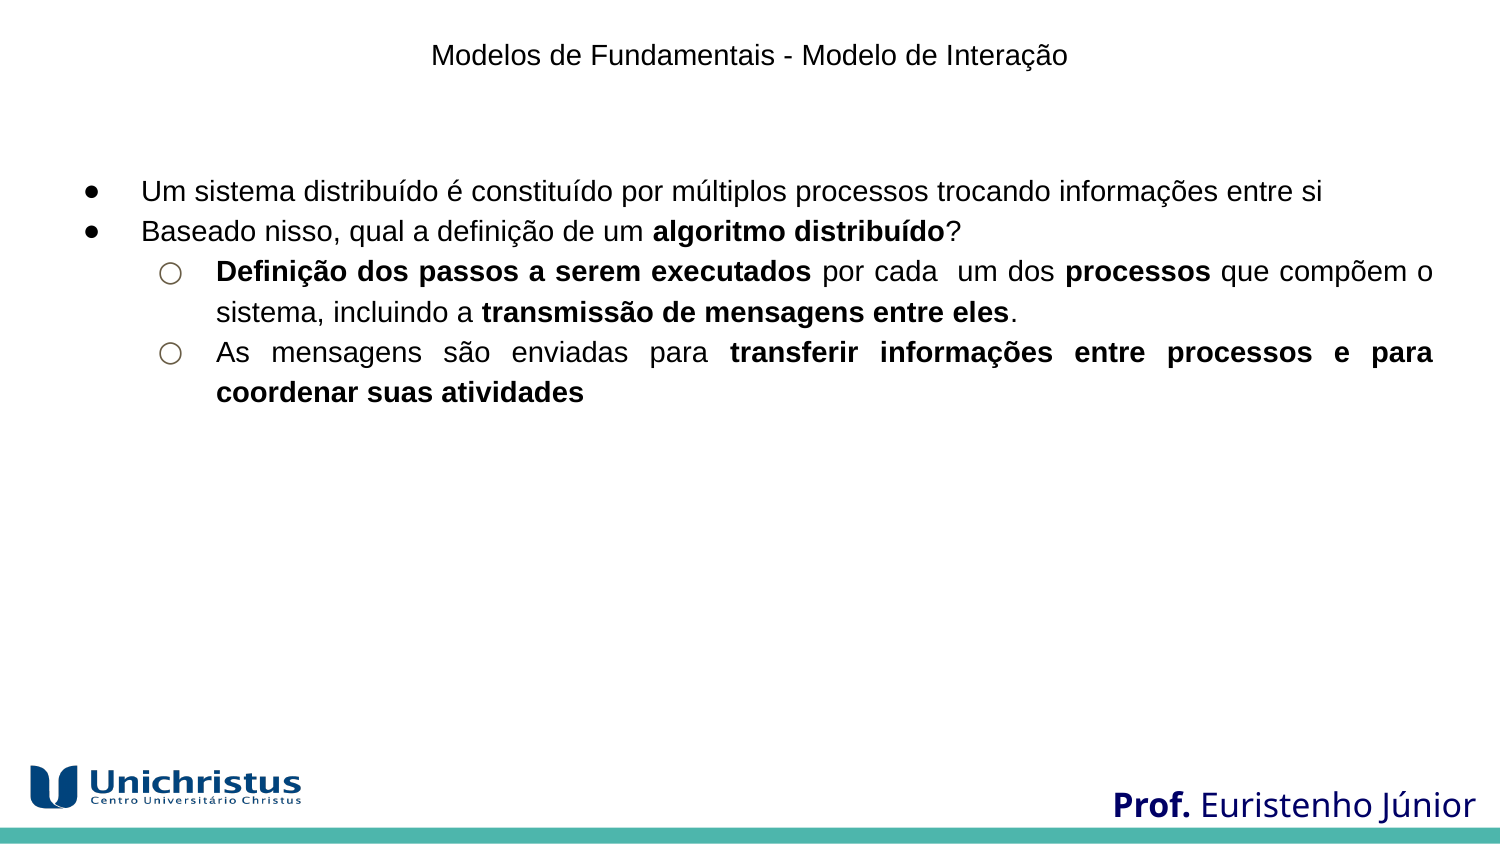

# Modelos de Fundamentais - Modelo de Interação
Um sistema distribuído é constituído por múltiplos processos trocando informações entre si
Baseado nisso, qual a definição de um algoritmo distribuído?
Definição dos passos a serem executados por cada um dos processos que compõem o sistema, incluindo a transmissão de mensagens entre eles.
As mensagens são enviadas para transferir informações entre processos e para coordenar suas atividades
Prof. Euristenho Júnior